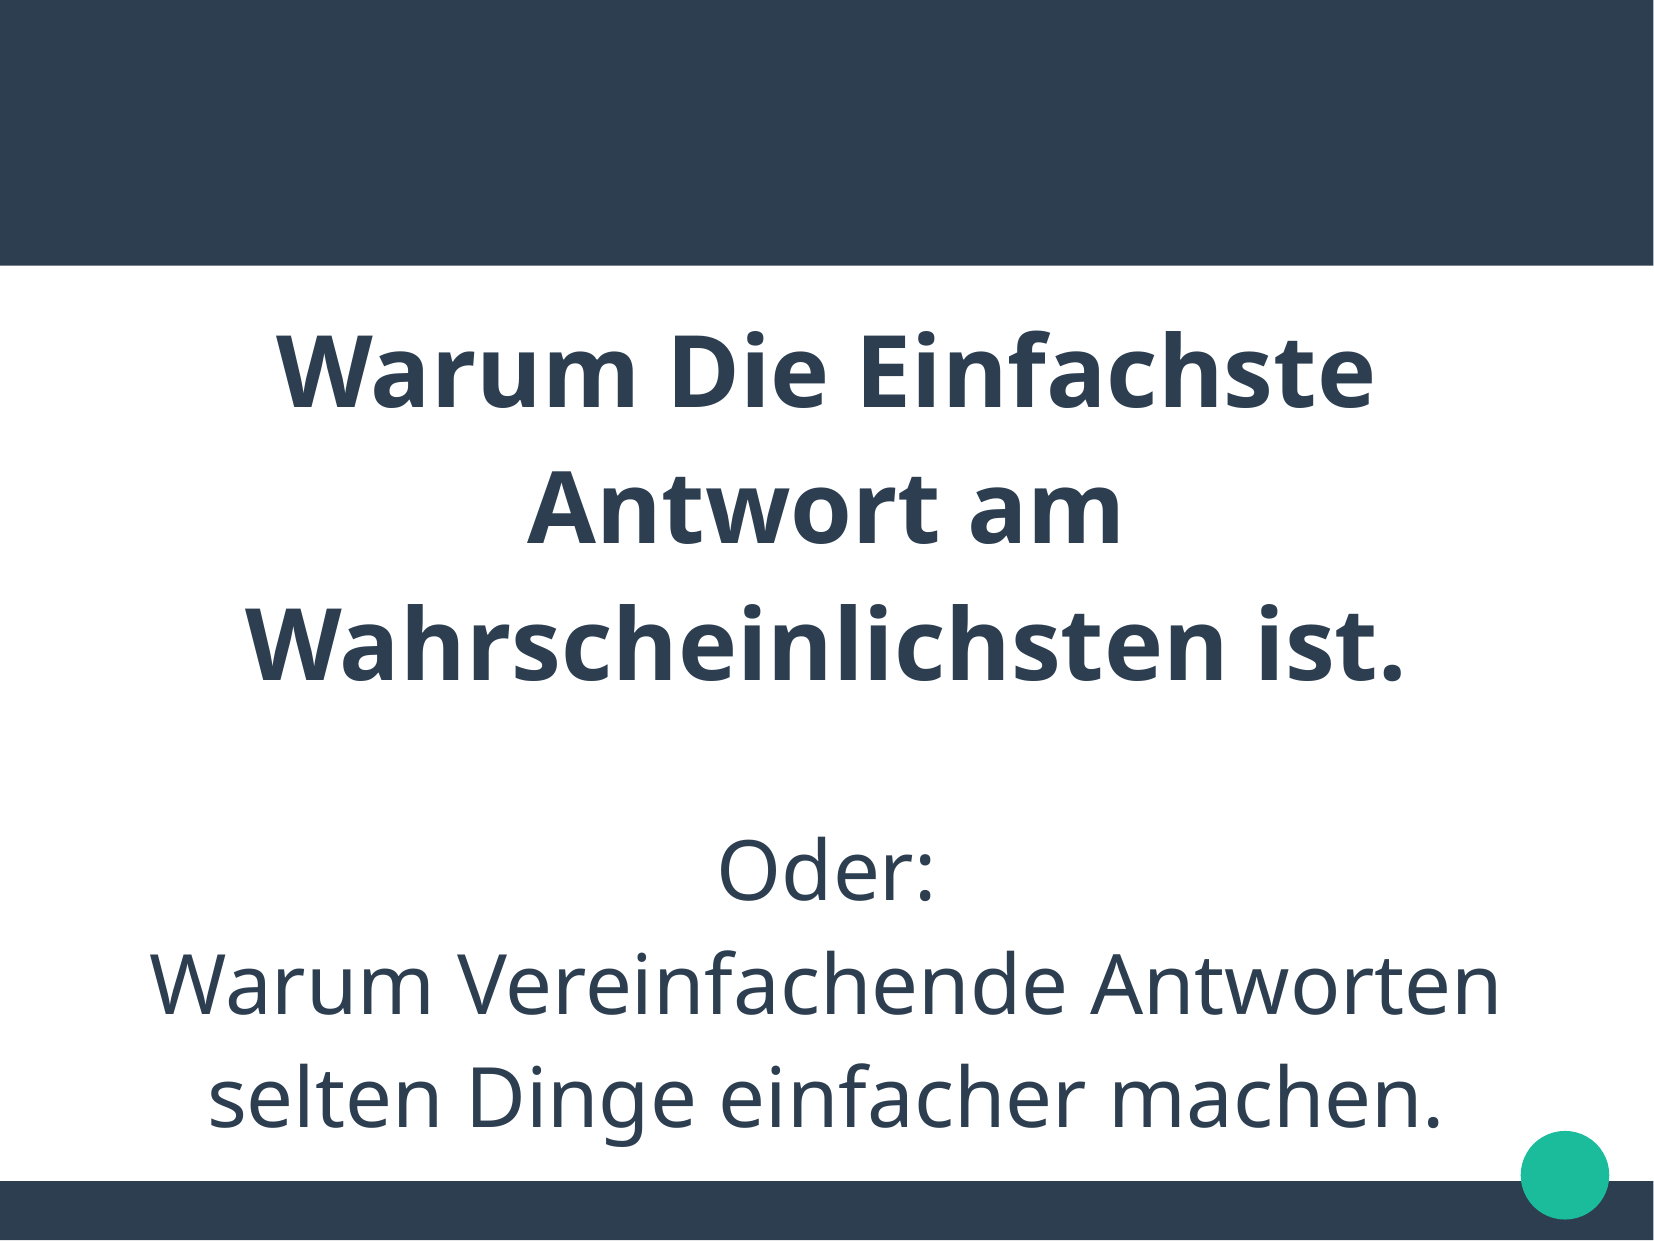

# Warum Die Einfachste Antwort am Wahrscheinlichsten ist.
Oder:
Warum Vereinfachende Antworten selten Dinge einfacher machen.